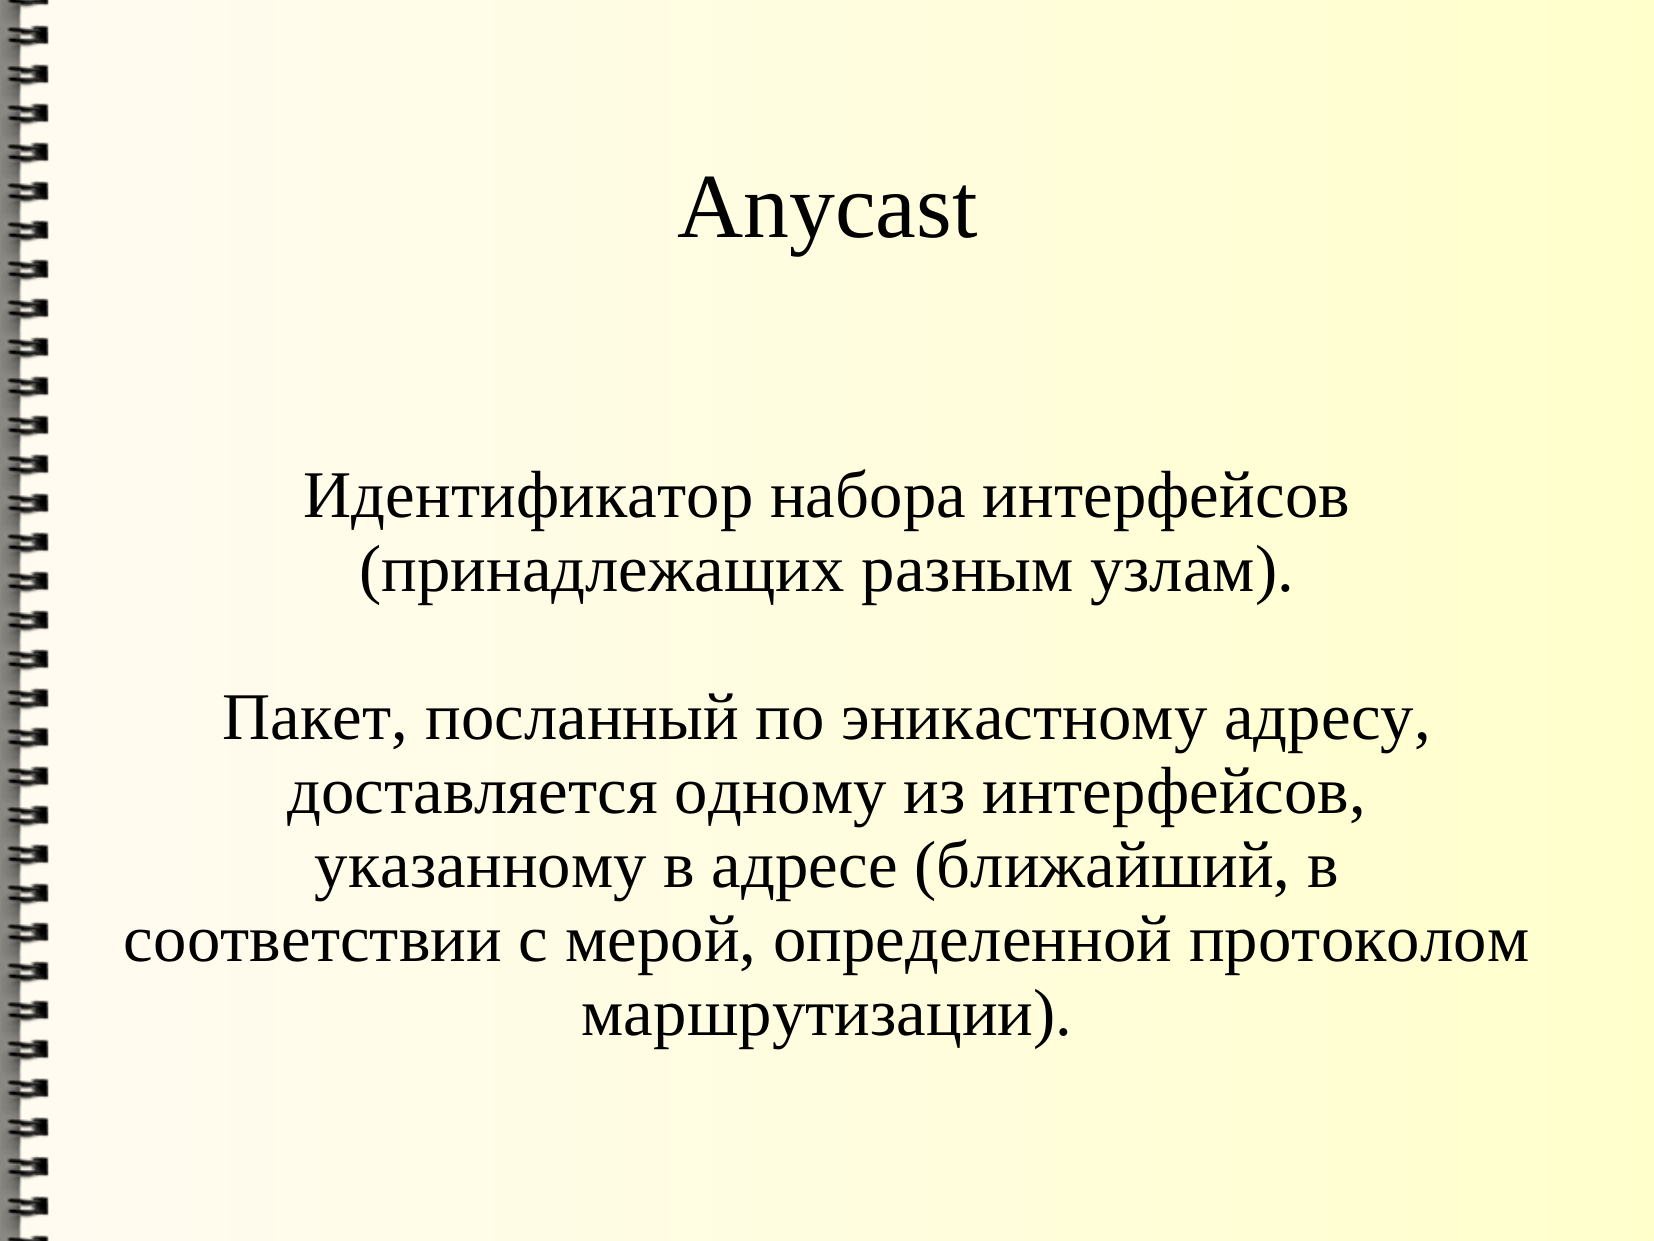

# Anycast
Идентификатор набора интерфейсов (принадлежащих разным узлам).
Пакет, посланный по эникастному адресу, доставляется одному из интерфейсов, указанному в адресе (ближайший, в соответствии с мерой, определенной протоколом маршрутизации).